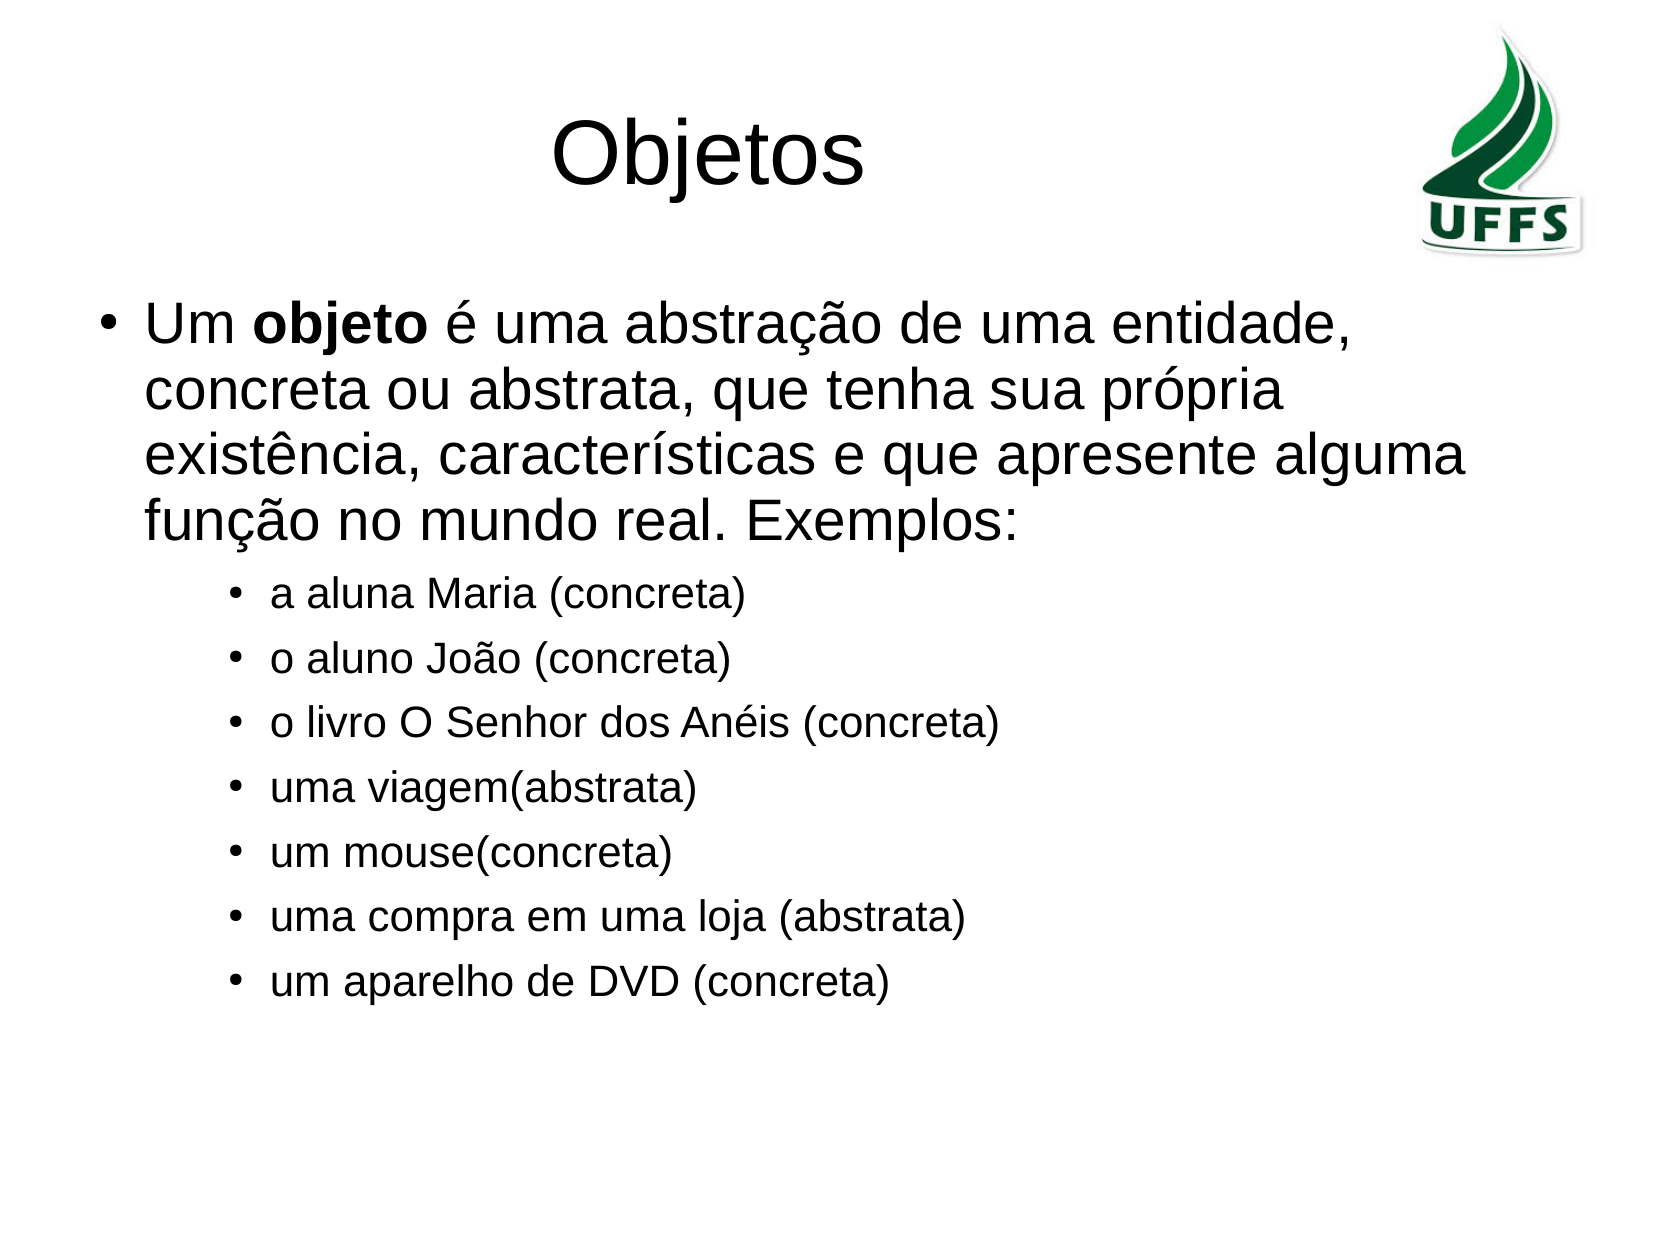

# Objetos
Um objeto é uma abstração de uma entidade, concreta ou abstrata, que tenha sua própria existência, características e que apresente alguma função no mundo real. Exemplos:
a aluna Maria (concreta)
o aluno João (concreta)
o livro O Senhor dos Anéis (concreta)
uma viagem(abstrata)
um mouse(concreta)
uma compra em uma loja (abstrata)
um aparelho de DVD (concreta)